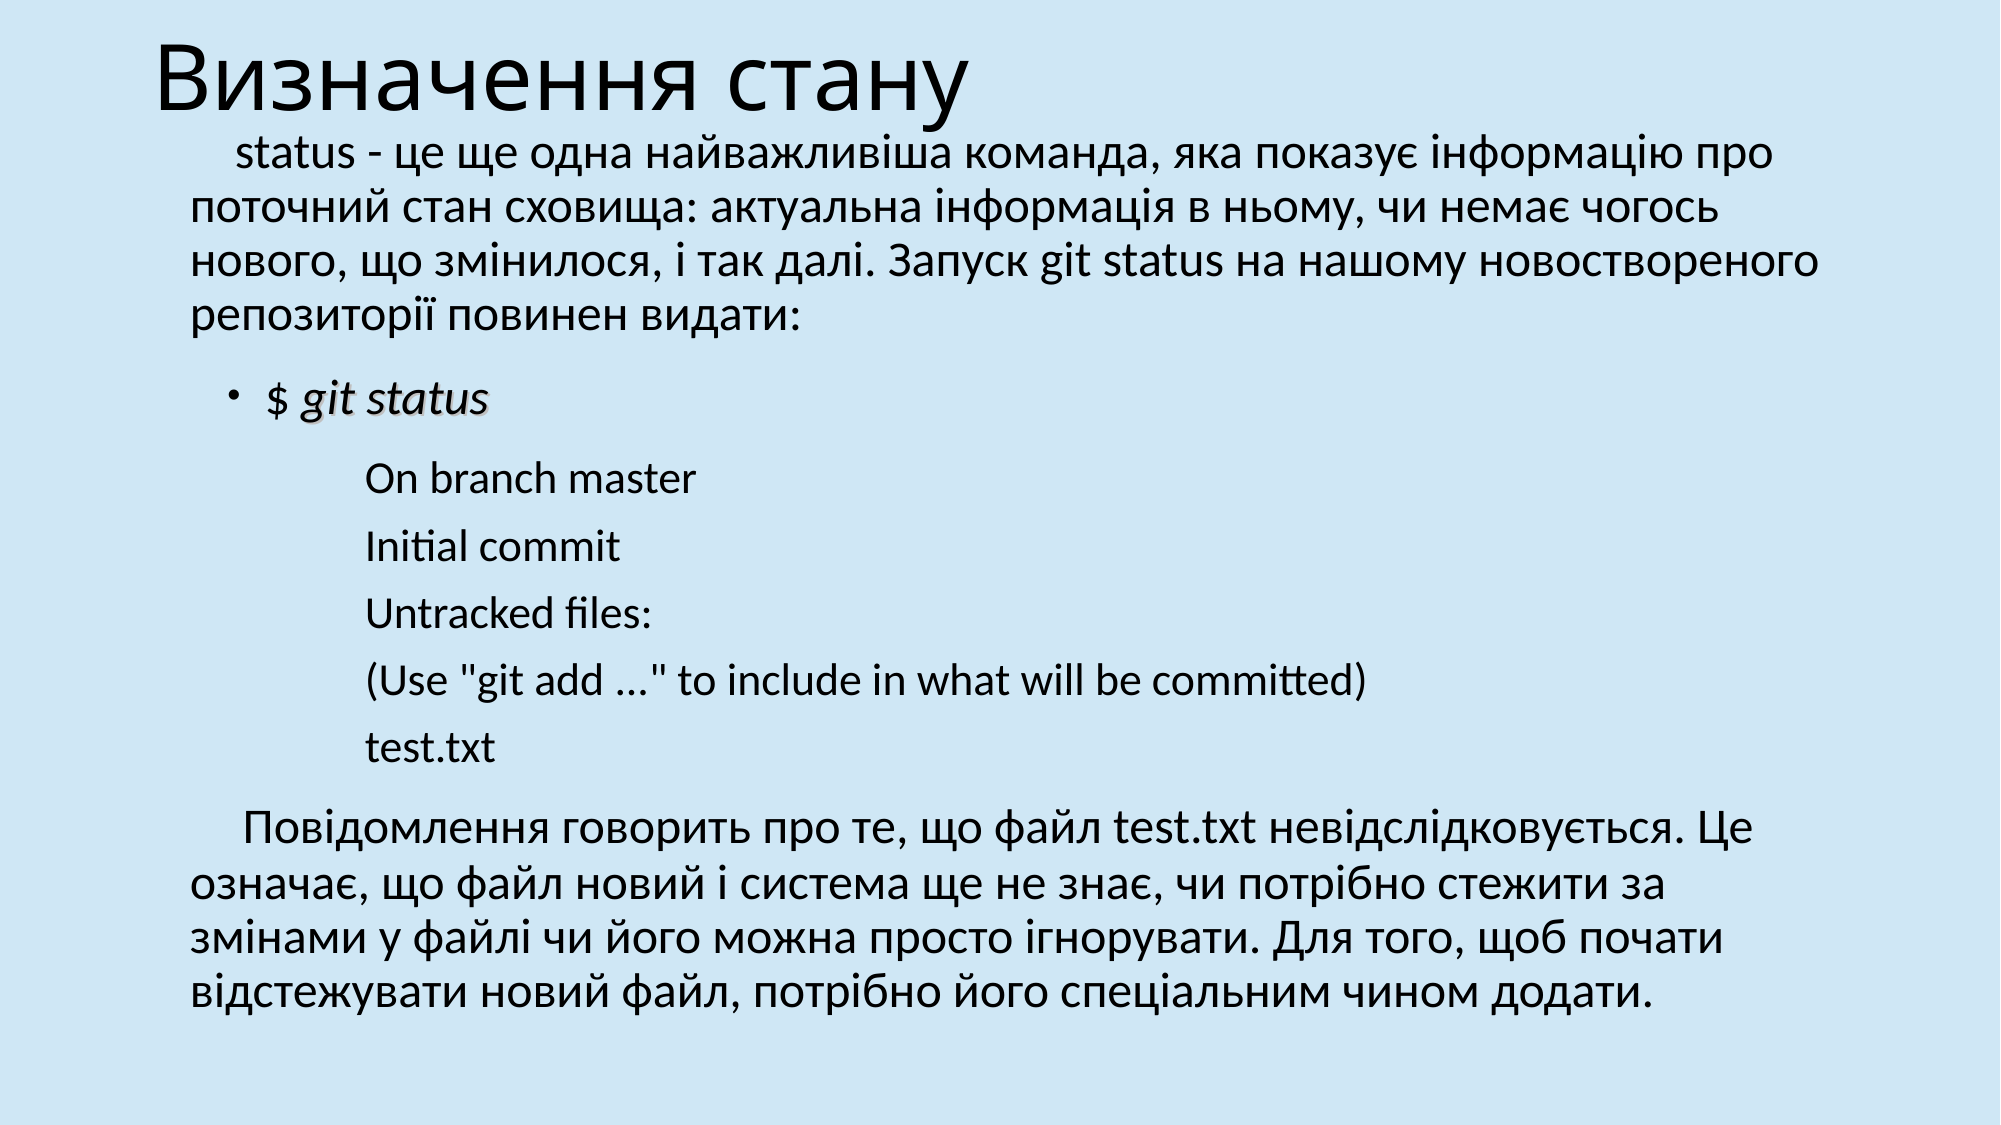

# Визначення стану
 status - це ще одна найважливіша команда, яка показує інформацію про поточний стан сховища: актуальна інформація в ньому, чи немає чогось нового, що змінилося, і так далі. Запуск git status на нашому новоствореного репозиторії повинен видати:
$ git status
On branch master
Initial commit
Untracked files:
(Use "git add ..." to include in what will be committed)
test.txt
 Повідомлення говорить про те, що файл test.txt невідслідковується. Це означає, що файл новий і система ще не знає, чи потрібно стежити за змінами у файлі чи його можна просто ігнорувати. Для того, щоб почати відстежувати новий файл, потрібно його спеціальним чином додати.